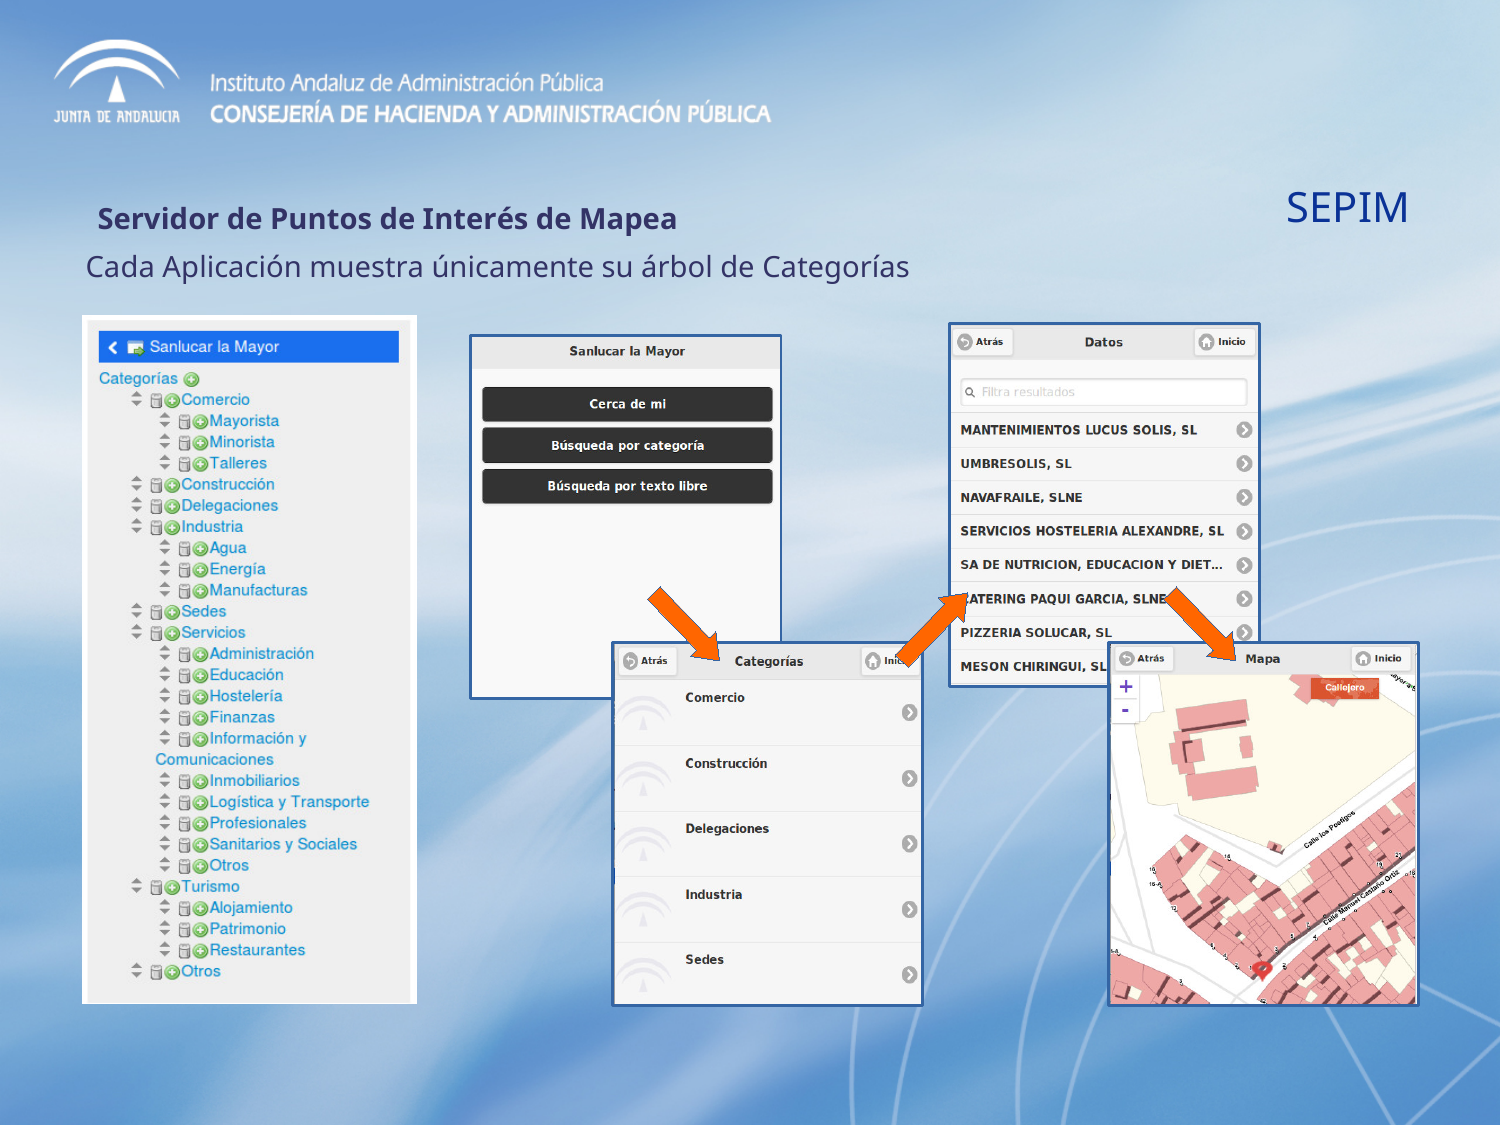

# SEPIM
Servidor de Puntos de Interés de Mapea
Cada Aplicación muestra únicamente su árbol de Categorías